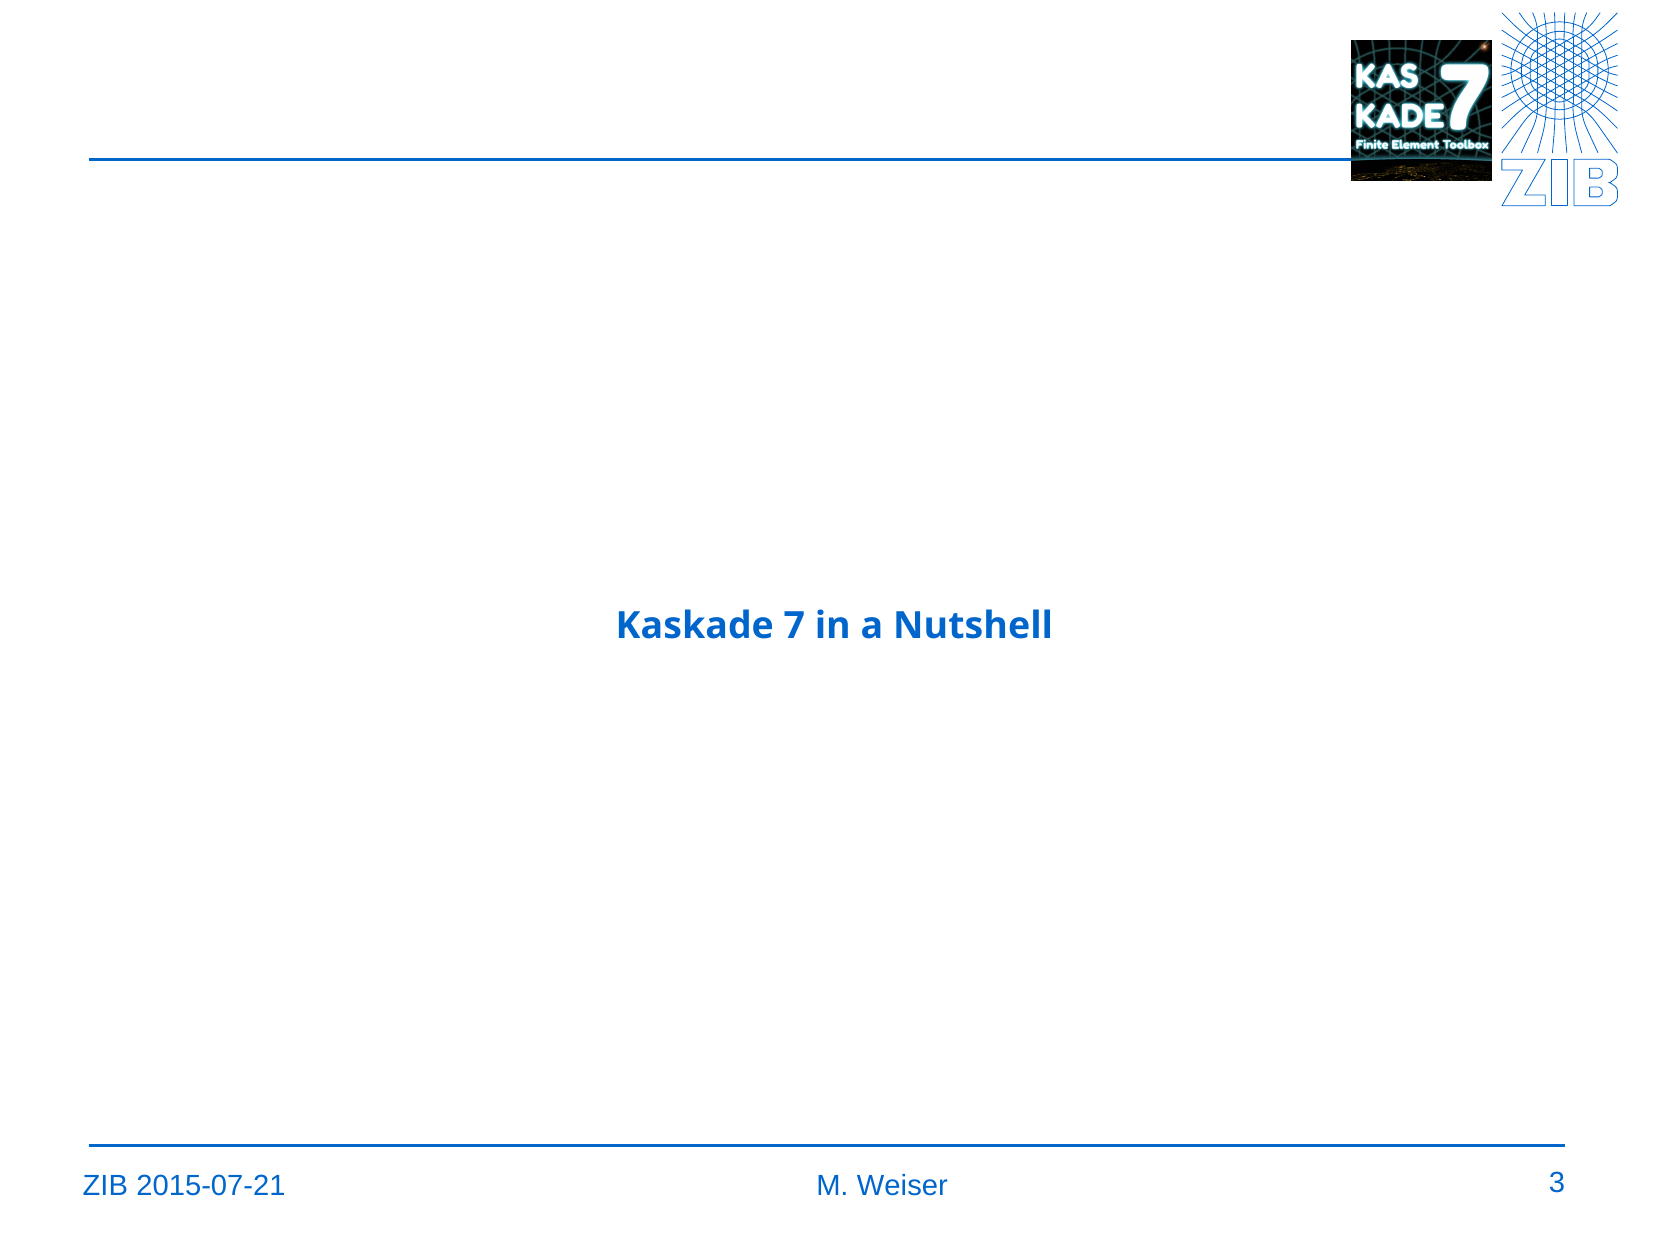

#
Kaskade 7 in a Nutshell
3
ZIB 2015-07-21
M. Weiser